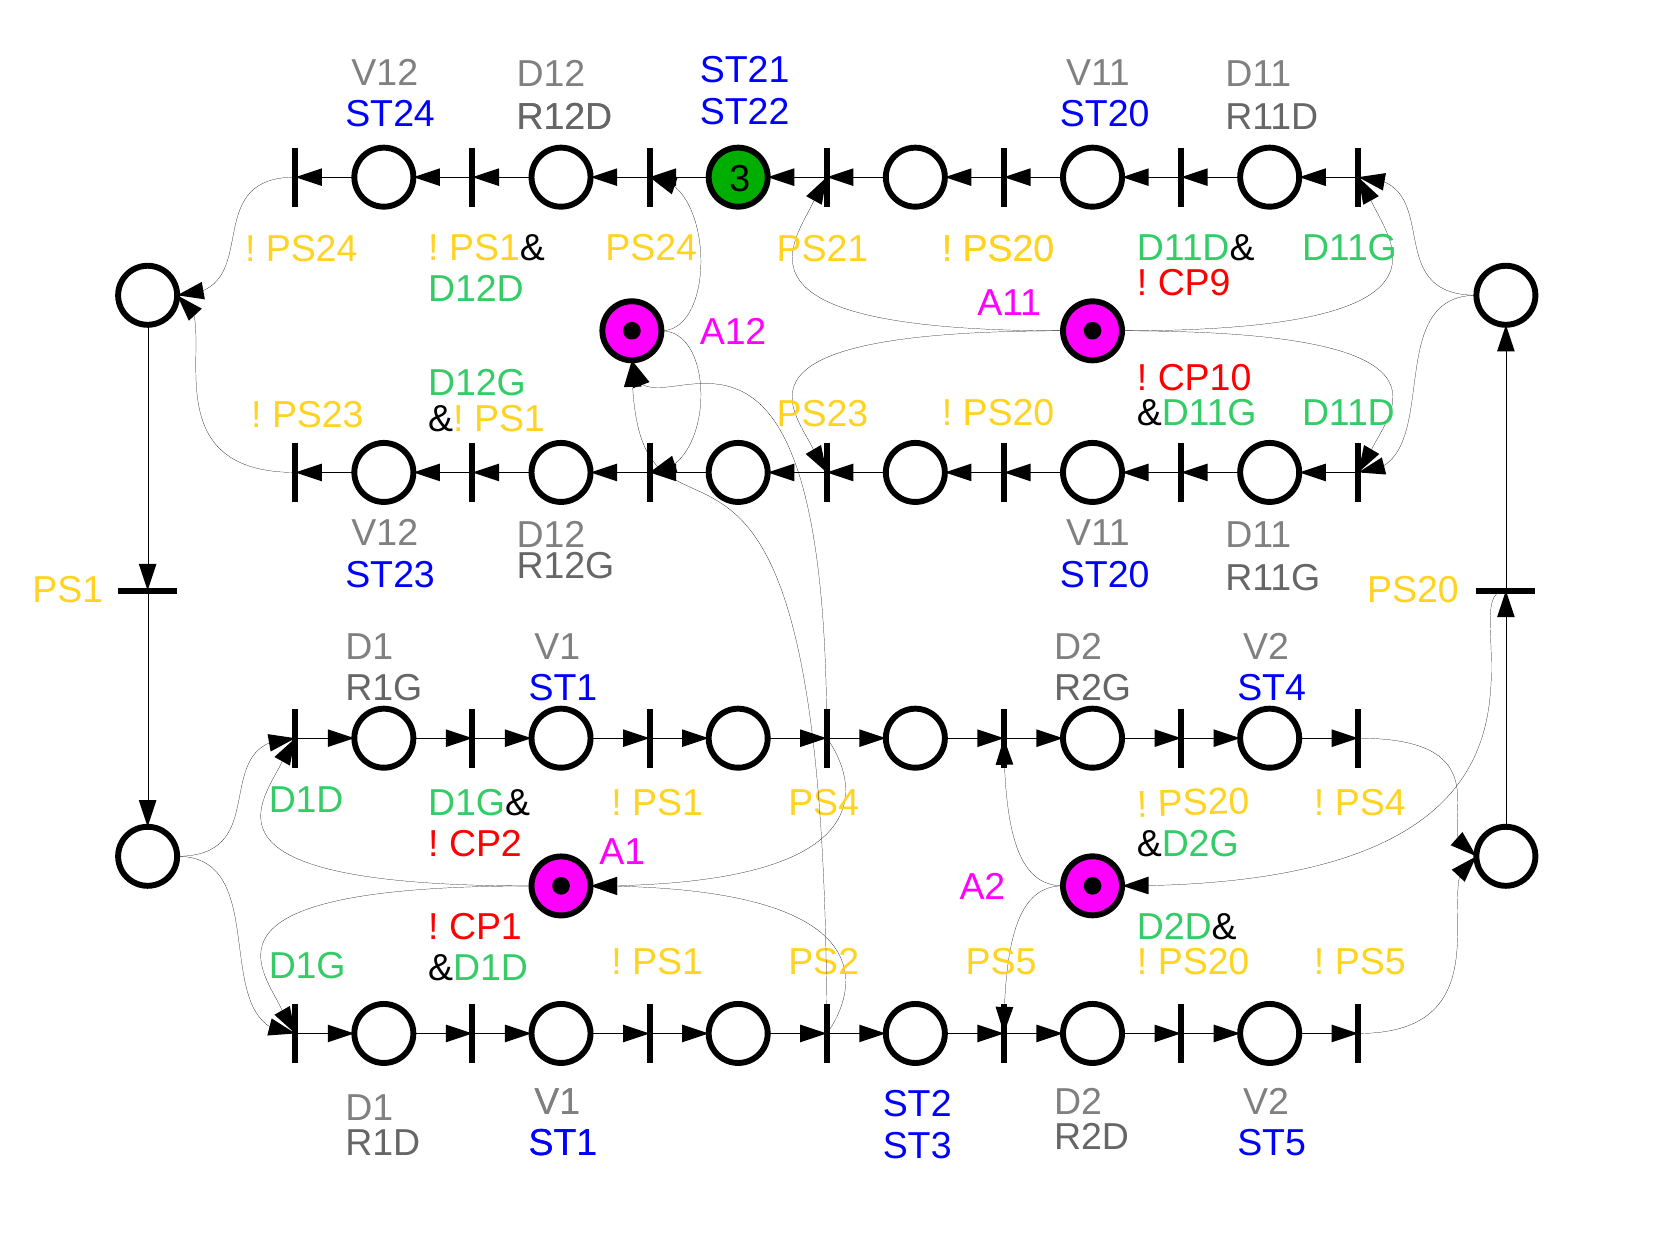

ST21
ST22
V12
V11
D11
D12
ST24
ST20
R11D
R12D
R12D
3
! PS1&
PS24
D11G
D11D&
! PS20
! PS20
PS21
! PS24
! CP9
D12D
A11
A12
! CP10
D12G
! PS20
D11D
&D11G
PS23
! PS23
&! PS1
V12
V11
D11
D12
R12G
ST23
ST20
R11G
PS1
PS20
D1
V1
D2
V2
R1G
ST1
R2G
ST4
D1D
! PS20
! PS1
PS4
! PS4
D1G&
! CP2
&D2G
A1
A2
! CP1
D2D&
! PS1
PS2
PS5
! PS20
! PS5
D1G
&D1D
V1
V1
V2
D2
ST2
ST3
D1
R2D
R1D
ST1
ST1
ST5